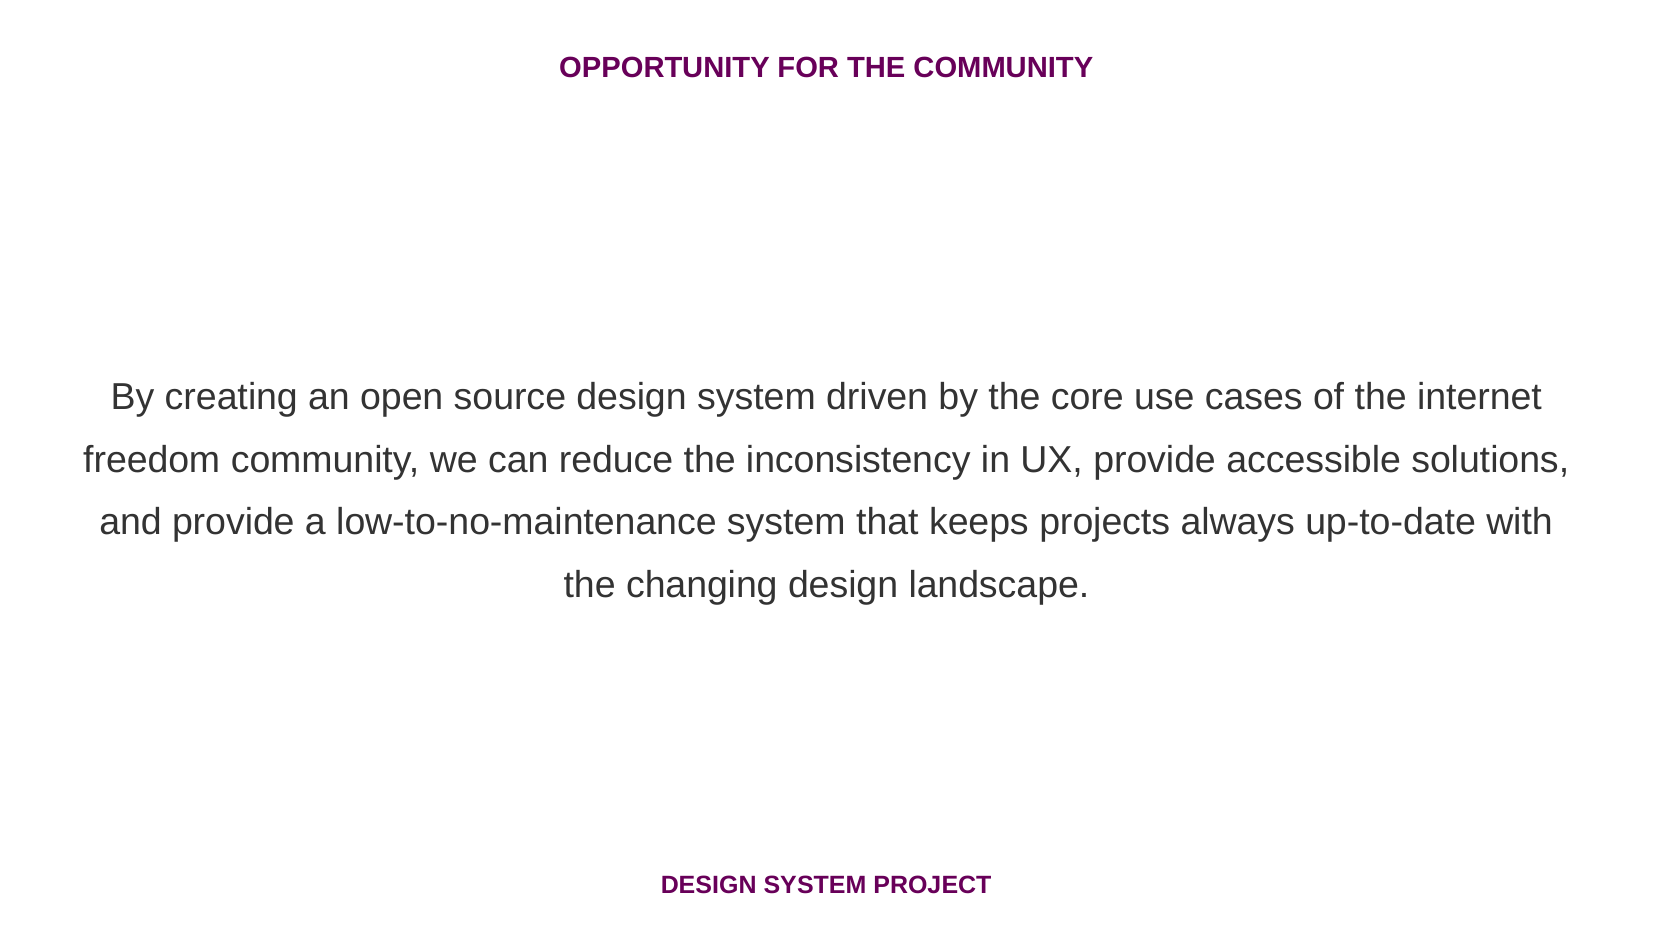

# OPPORTUNITY FOR THE COMMUNITY
By creating an open source design system driven by the core use cases of the internet freedom community, we can reduce the inconsistency in UX, provide accessible solutions, and provide a low-to-no-maintenance system that keeps projects always up-to-date with the changing design landscape.
DESIGN SYSTEM PROJECT